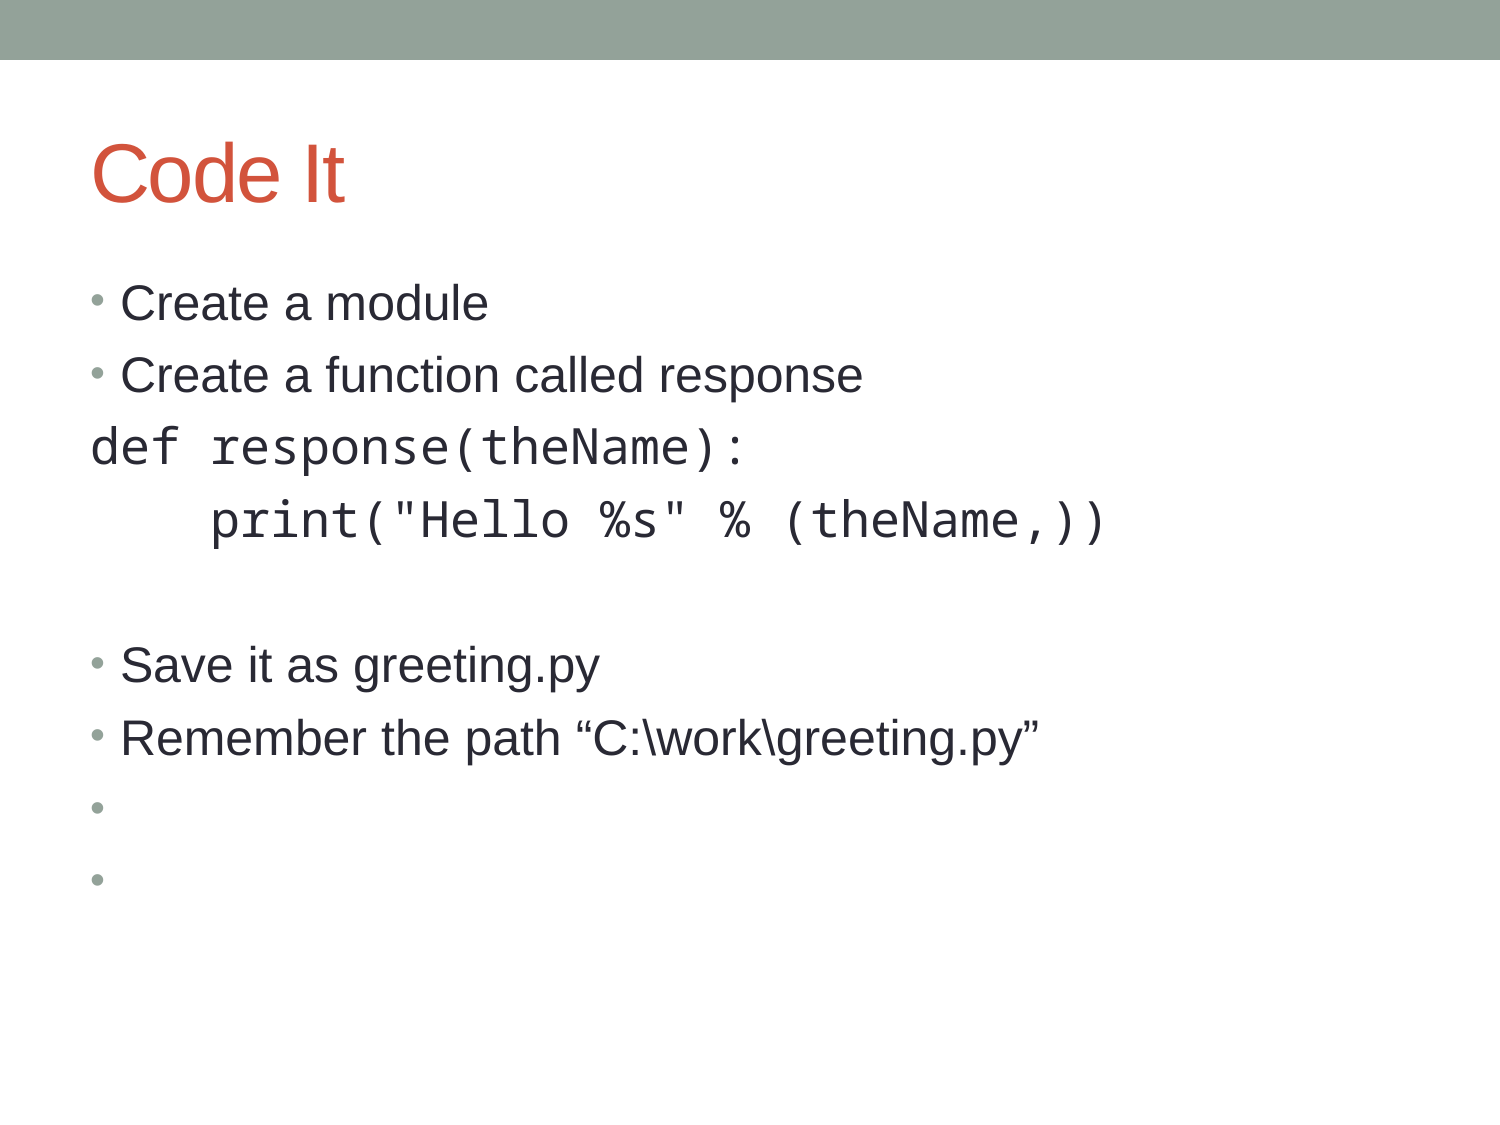

# Code It
Create a module
Create a function called response
def response(theName):
 print("Hello %s" % (theName,))
Save it as greeting.py
Remember the path “C:\work\greeting.py”